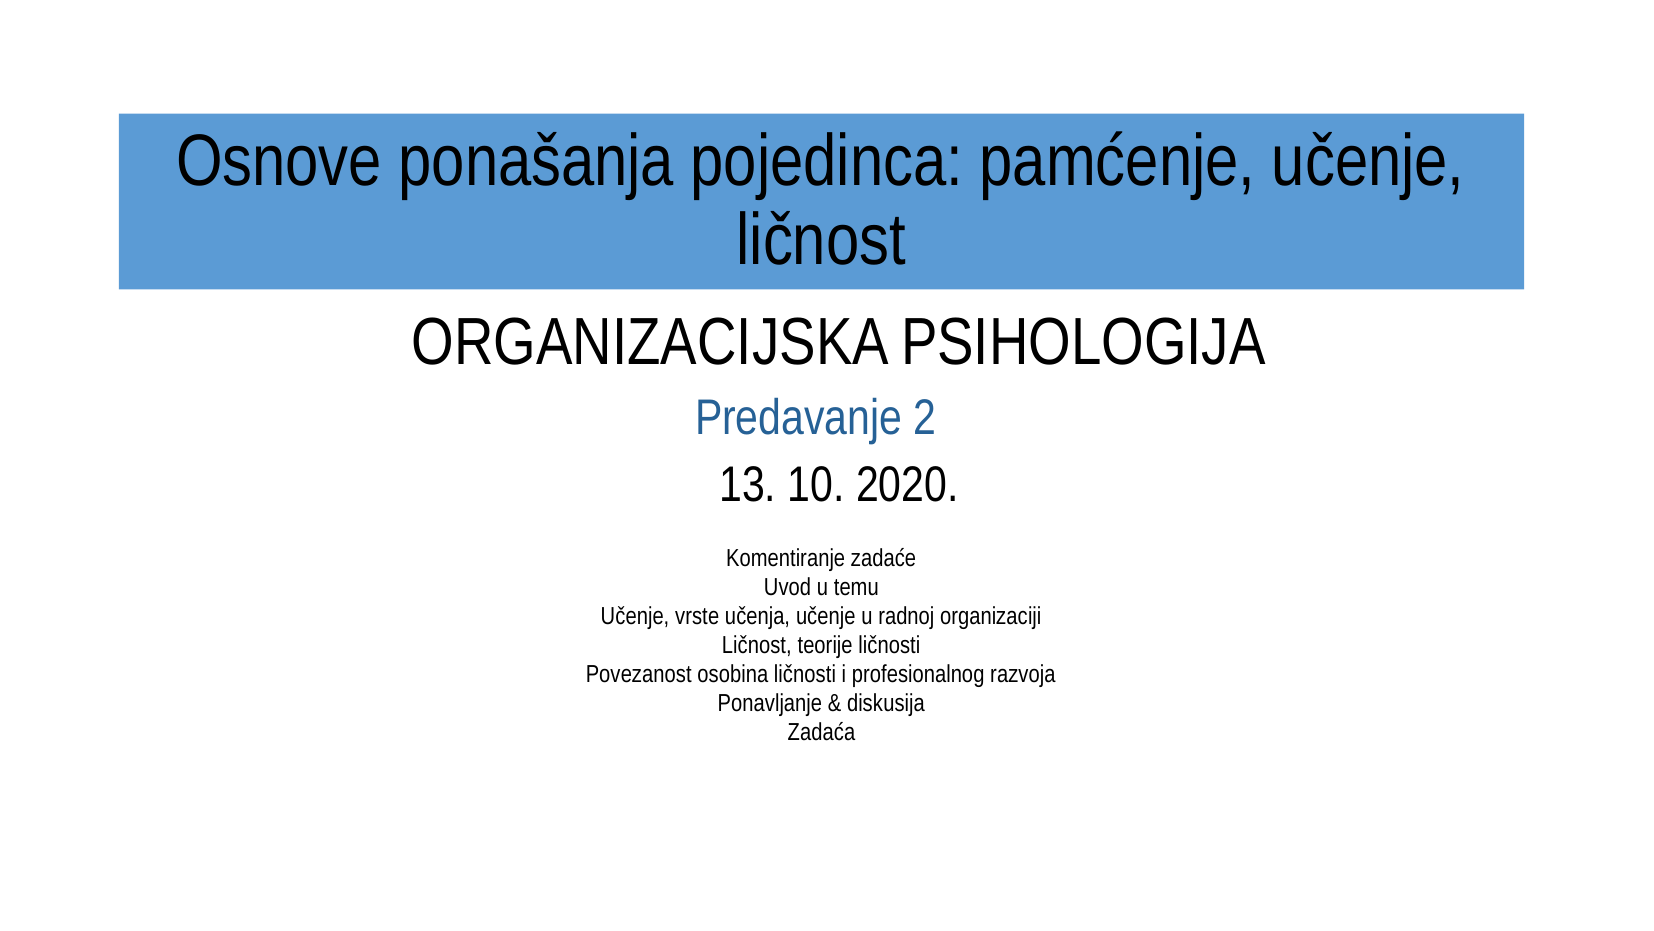

# Osnove ponašanja pojedinca: pamćenje, učenje, ličnost
ORGANIZACIJSKA PSIHOLOGIJA
Predavanje 2
13. 10. 2020.
Komentiranje zadaće
Uvod u temu
Učenje, vrste učenja, učenje u radnoj organizaciji
Ličnost, teorije ličnosti
Povezanost osobina ličnosti i profesionalnog razvoja
Ponavljanje & diskusija
Zadaća